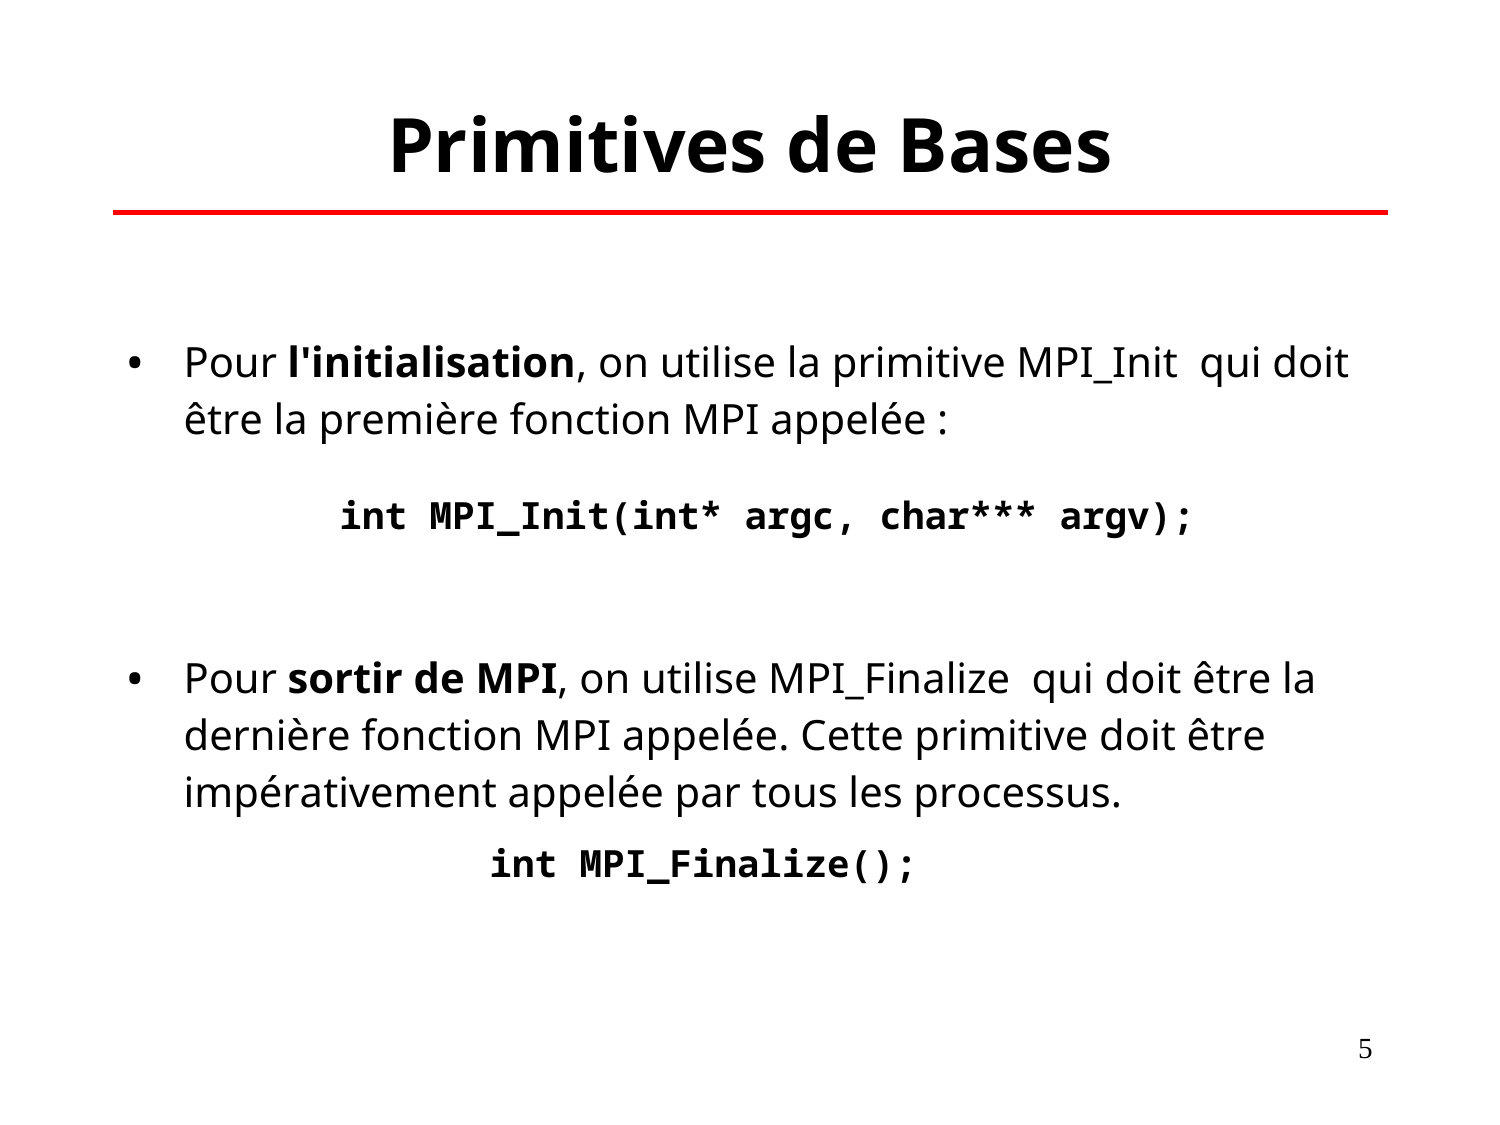

# Primitives de Bases
Pour l'initialisation, on utilise la primitive MPI_Init qui doit être la première fonction MPI appelée :
Pour sortir de MPI, on utilise MPI_Finalize qui doit être la dernière fonction MPI appelée. Cette primitive doit être impérativement appelée par tous les processus.
int MPI_Init(int* argc, char*** argv);
int MPI_Finalize();
5